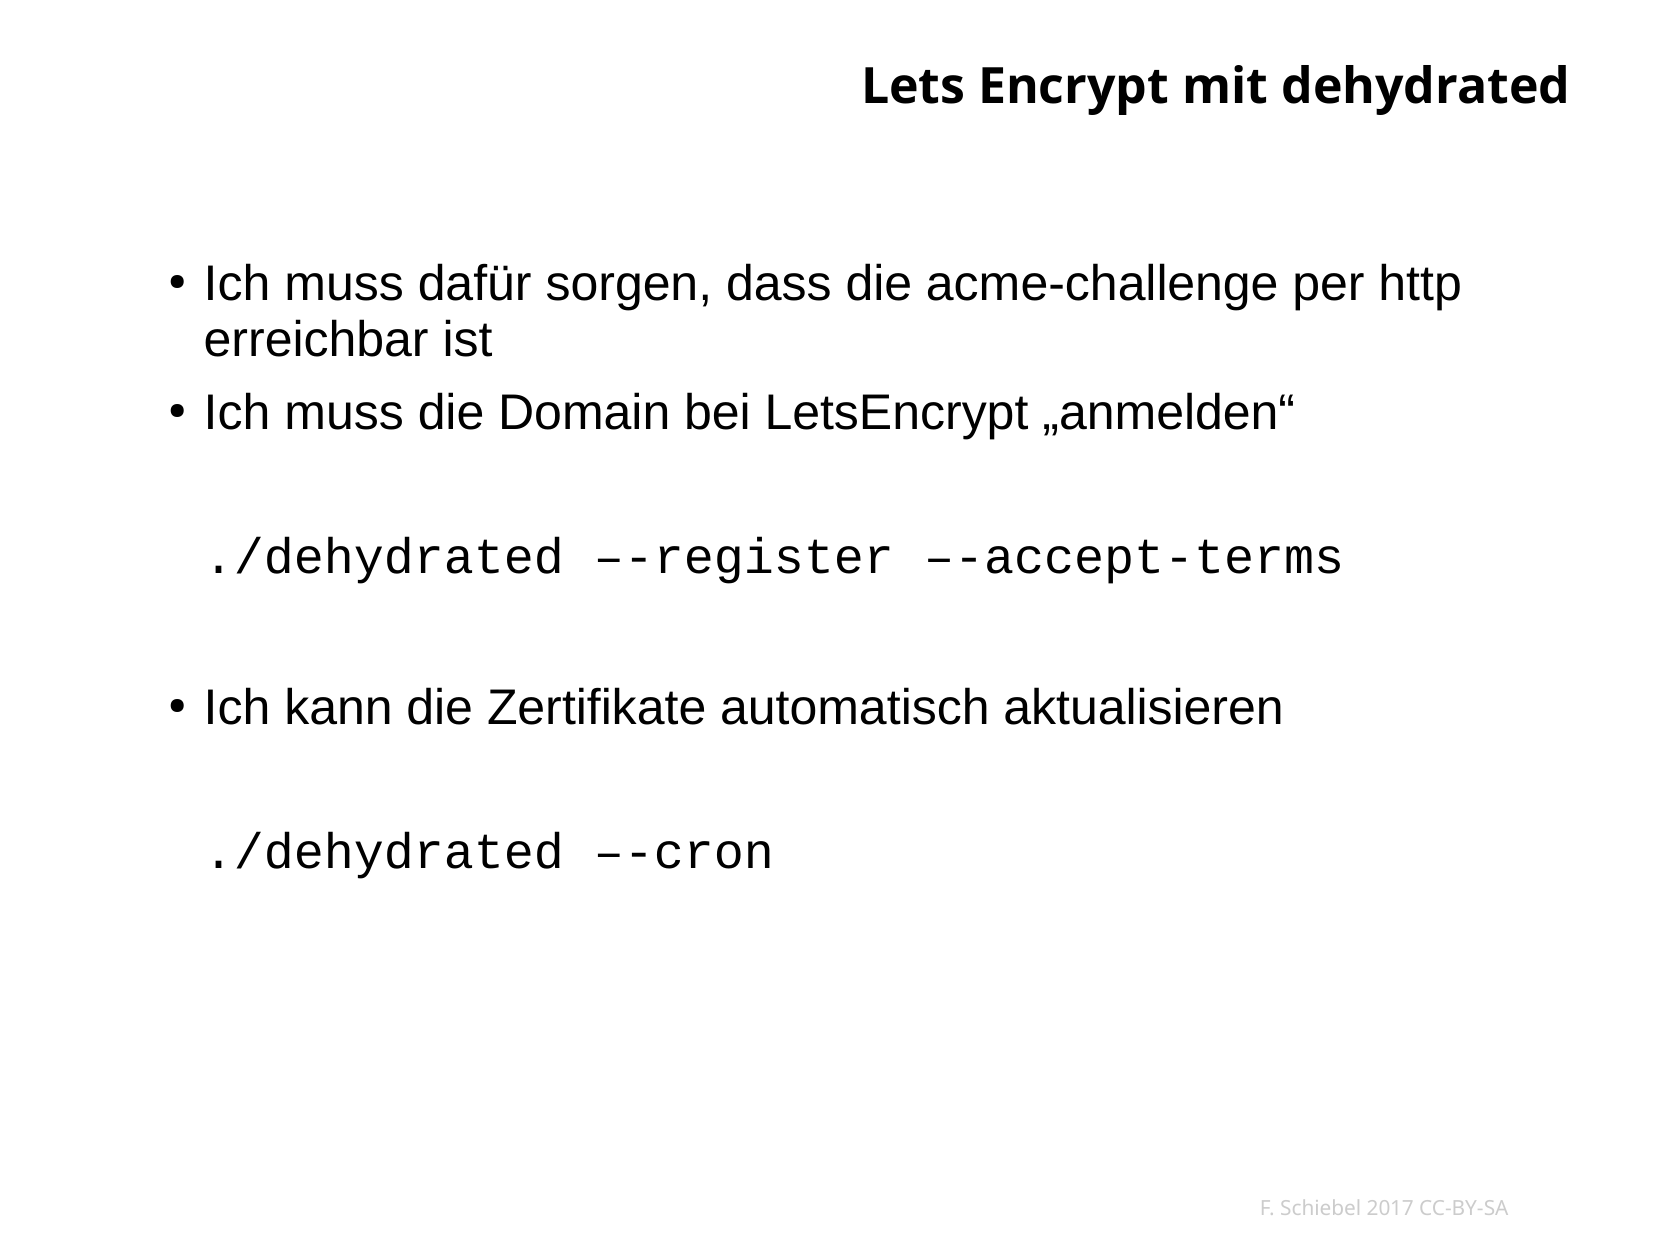

# Lets Encrypt mit dehydrated
Ich muss dafür sorgen, dass die acme-challenge per http
erreichbar ist
Ich muss die Domain bei LetsEncrypt „anmelden“
./dehydrated –-register –-accept-terms
Ich kann die Zertifikate automatisch aktualisieren
./dehydrated –-cron